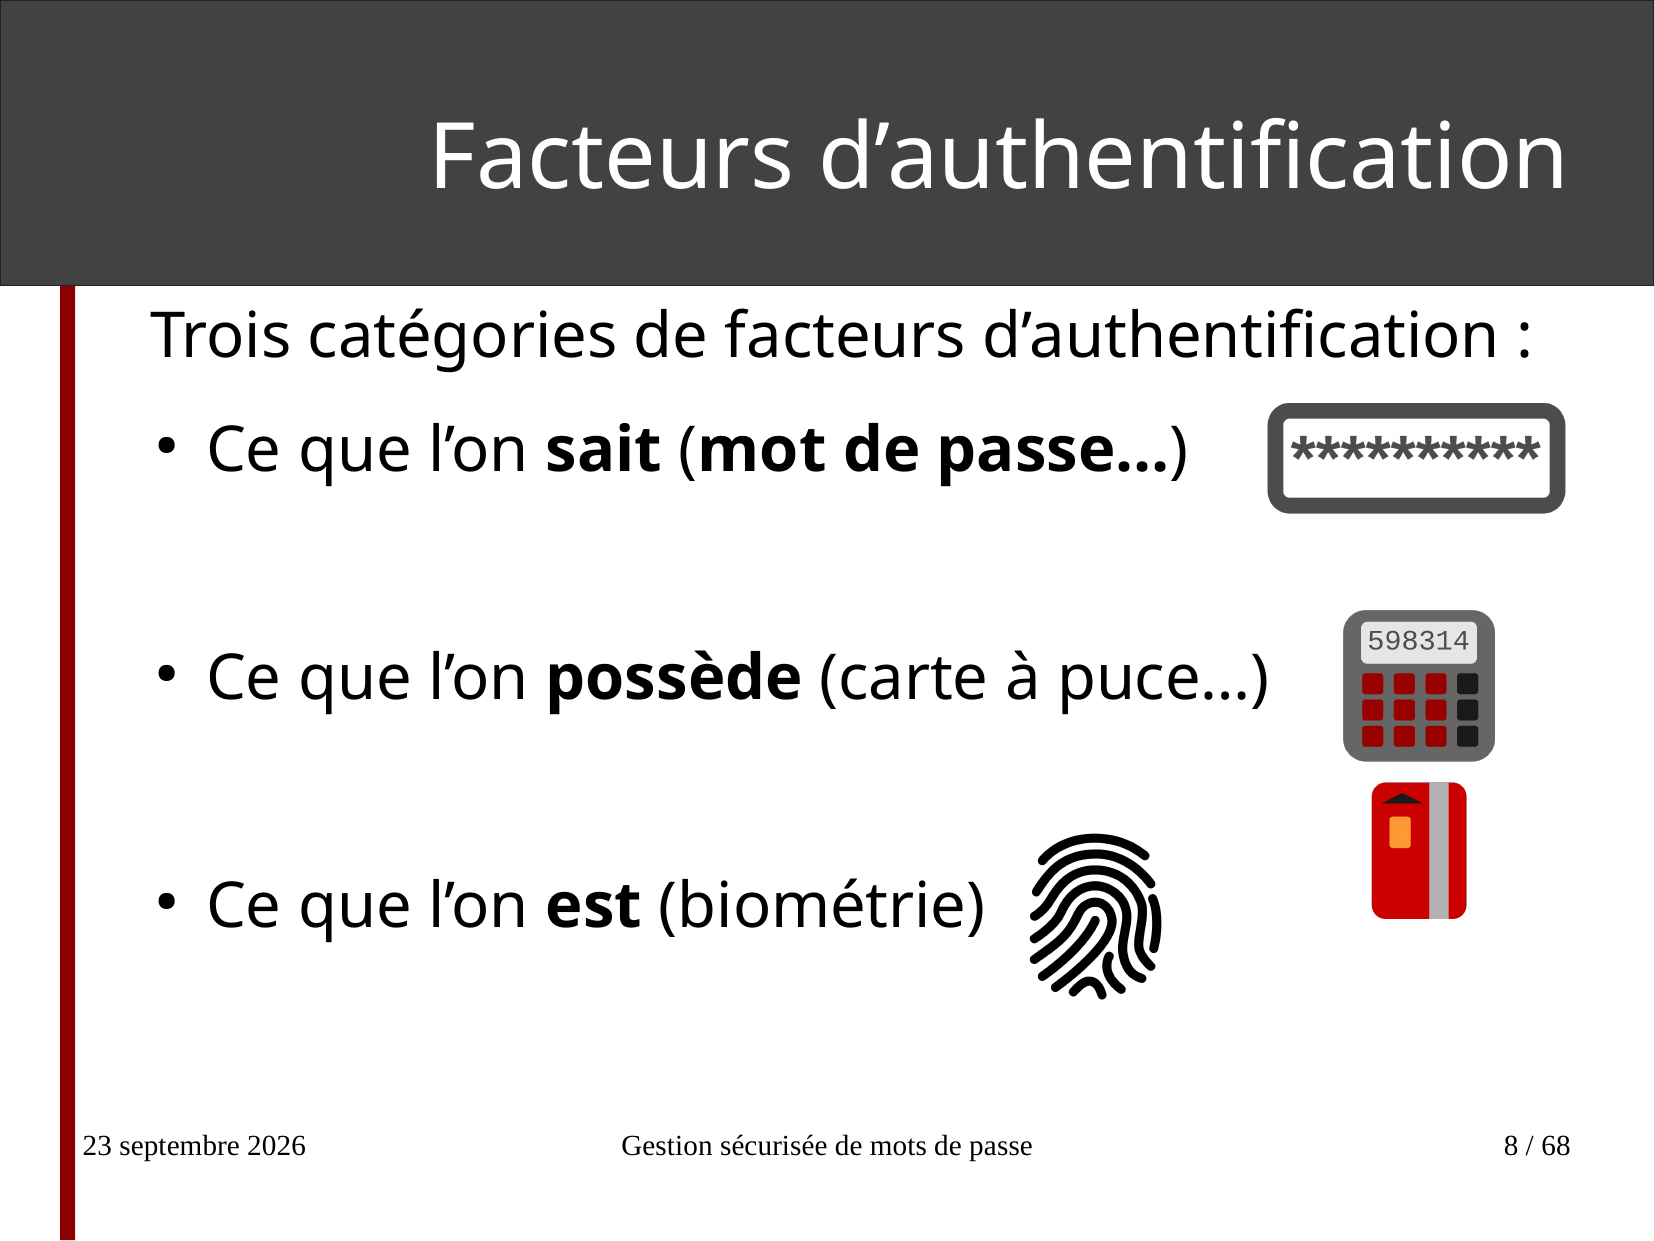

# Facteurs d’authentification
Trois catégories de facteurs d’authentification :
Ce que l’on sait (mot de passe…)
Ce que l’on possède (carte à puce…)
Ce que l’on est (biométrie)
Gestion sécurisée de mots de passe
8